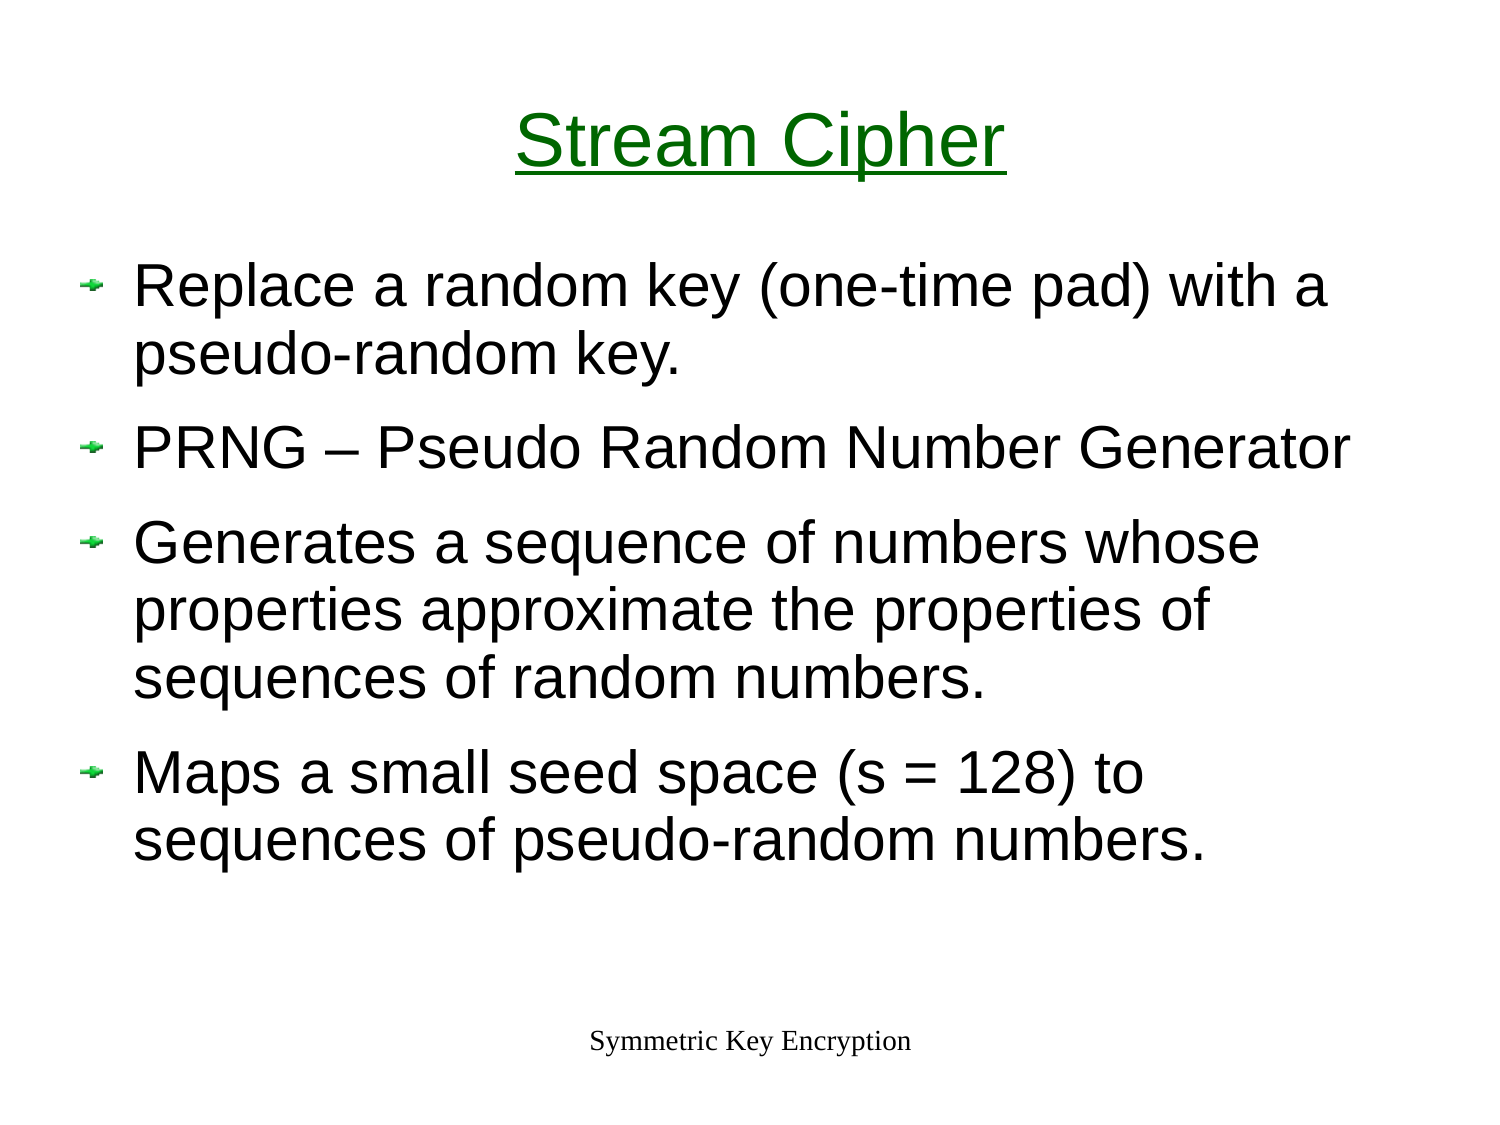

# Stream Cipher
Replace a random key (one-time pad) with a pseudo-random key.
PRNG – Pseudo Random Number Generator
Generates a sequence of numbers whose properties approximate the properties of sequences of random numbers.
Maps a small seed space (s = 128) to sequences of pseudo-random numbers.
Symmetric Key Encryption